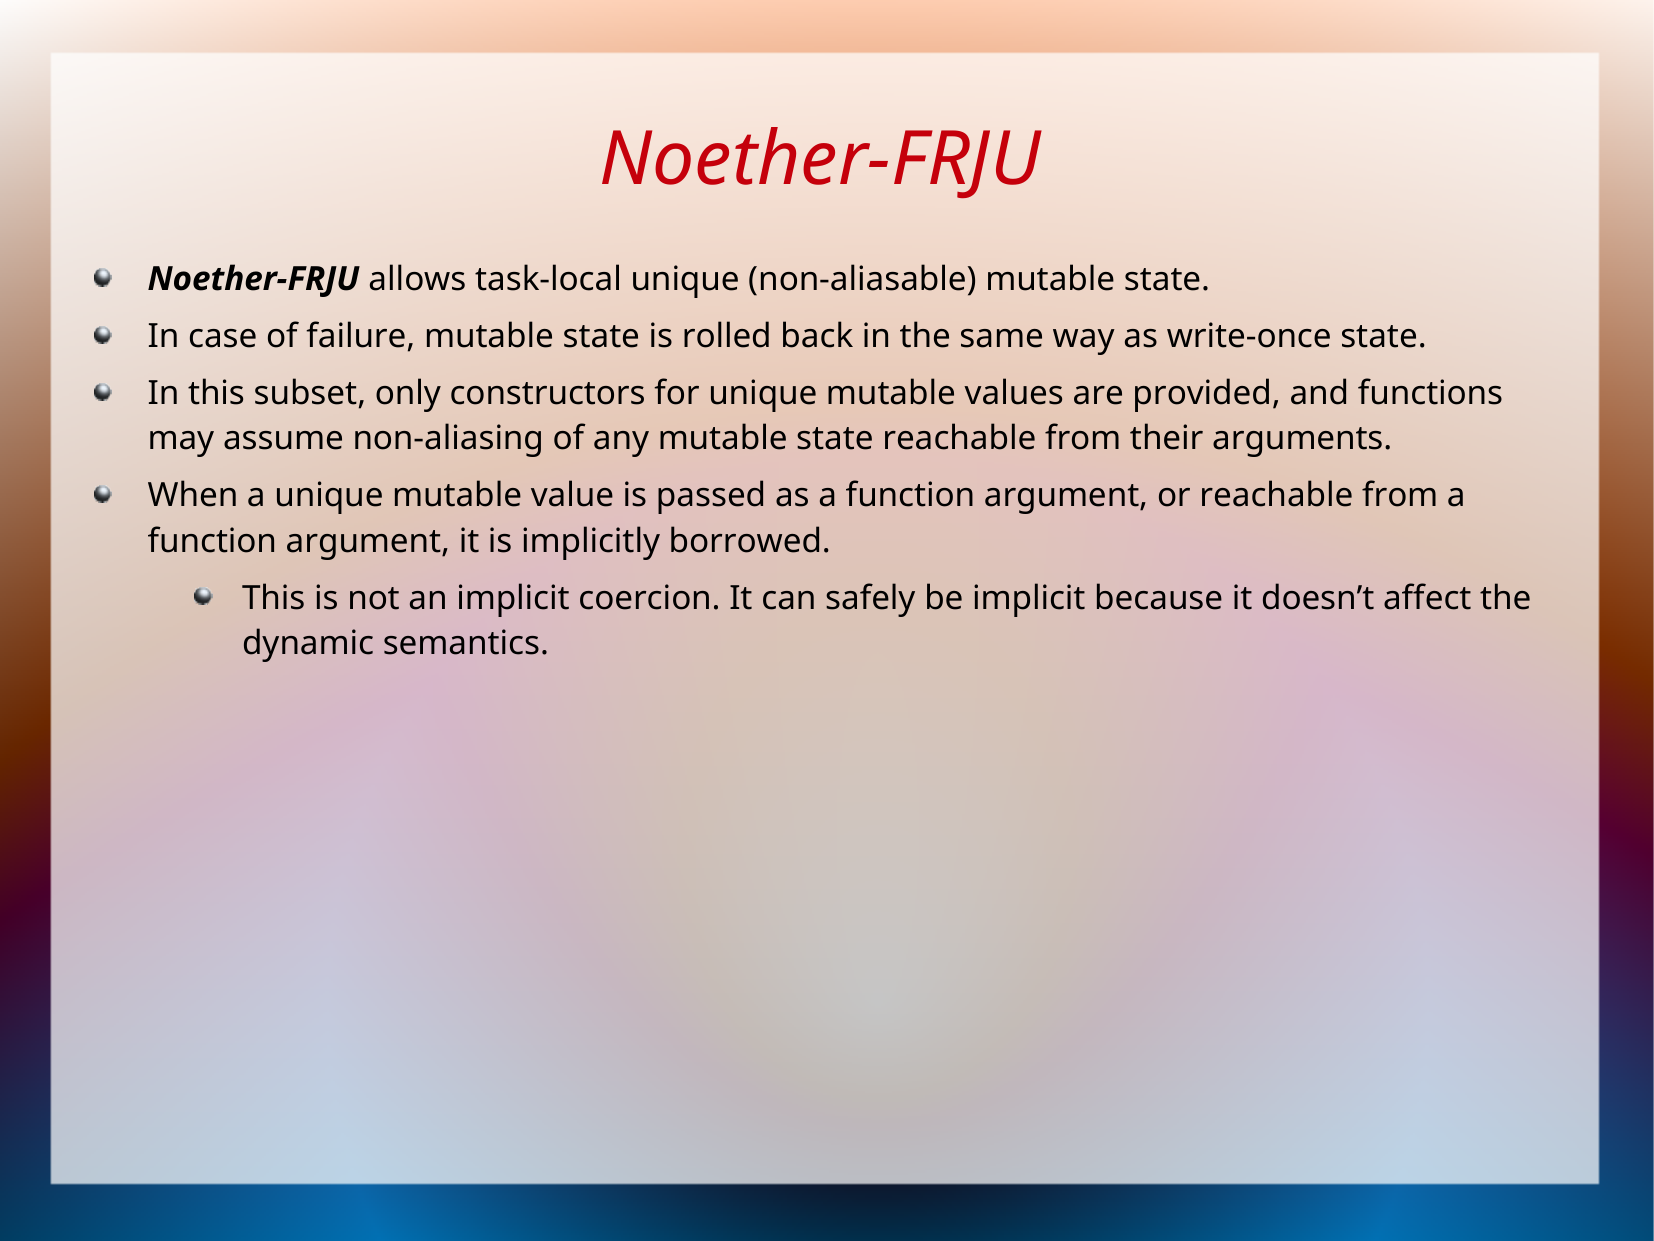

# Noether-FRJU
Noether-FRJU allows task-local unique (non-aliasable) mutable state.
In case of failure, mutable state is rolled back in the same way as write-once state.
In this subset, only constructors for unique mutable values are provided, and functions may assume non-aliasing of any mutable state reachable from their arguments.
When a unique mutable value is passed as a function argument, or reachable from a function argument, it is implicitly borrowed.
This is not an implicit coercion. It can safely be implicit because it doesn’t affect the dynamic semantics.